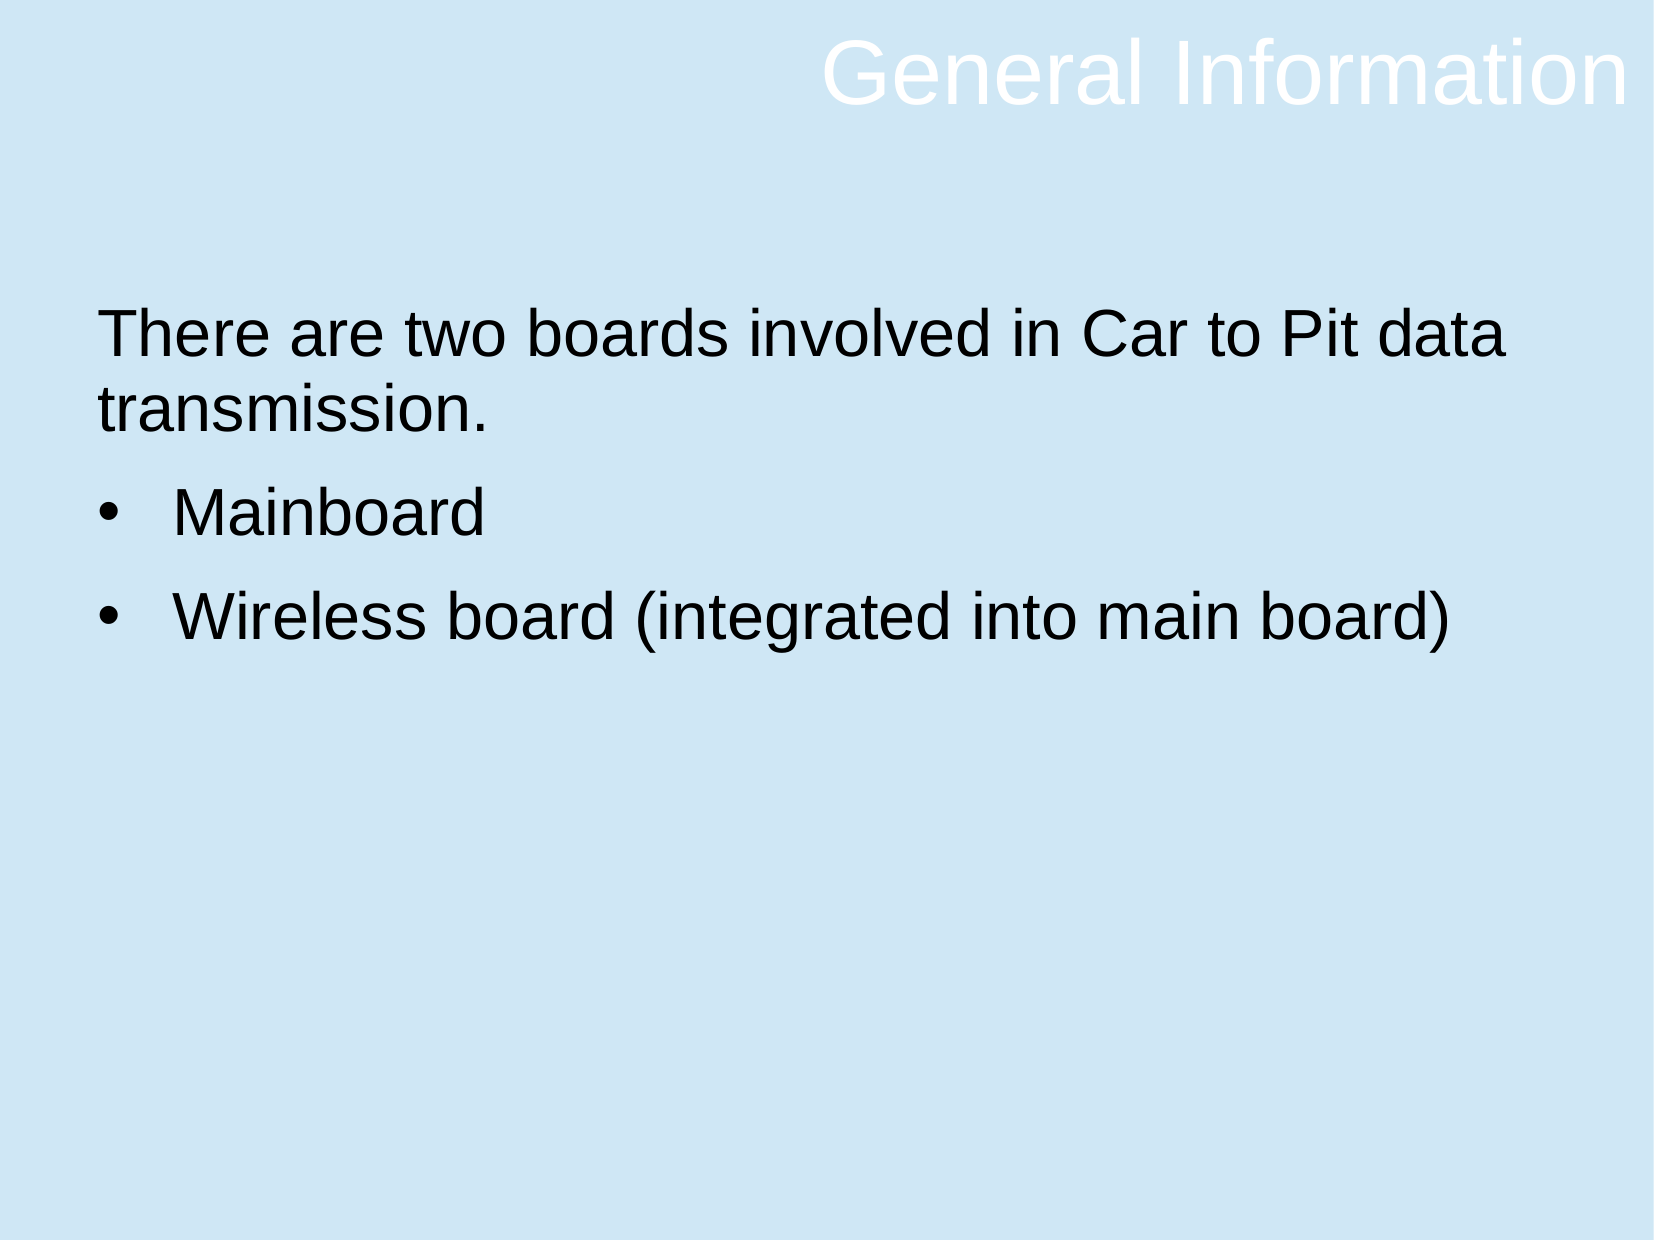

# General Information
There are two boards involved in Car to Pit data transmission.
Mainboard
Wireless board (integrated into main board)